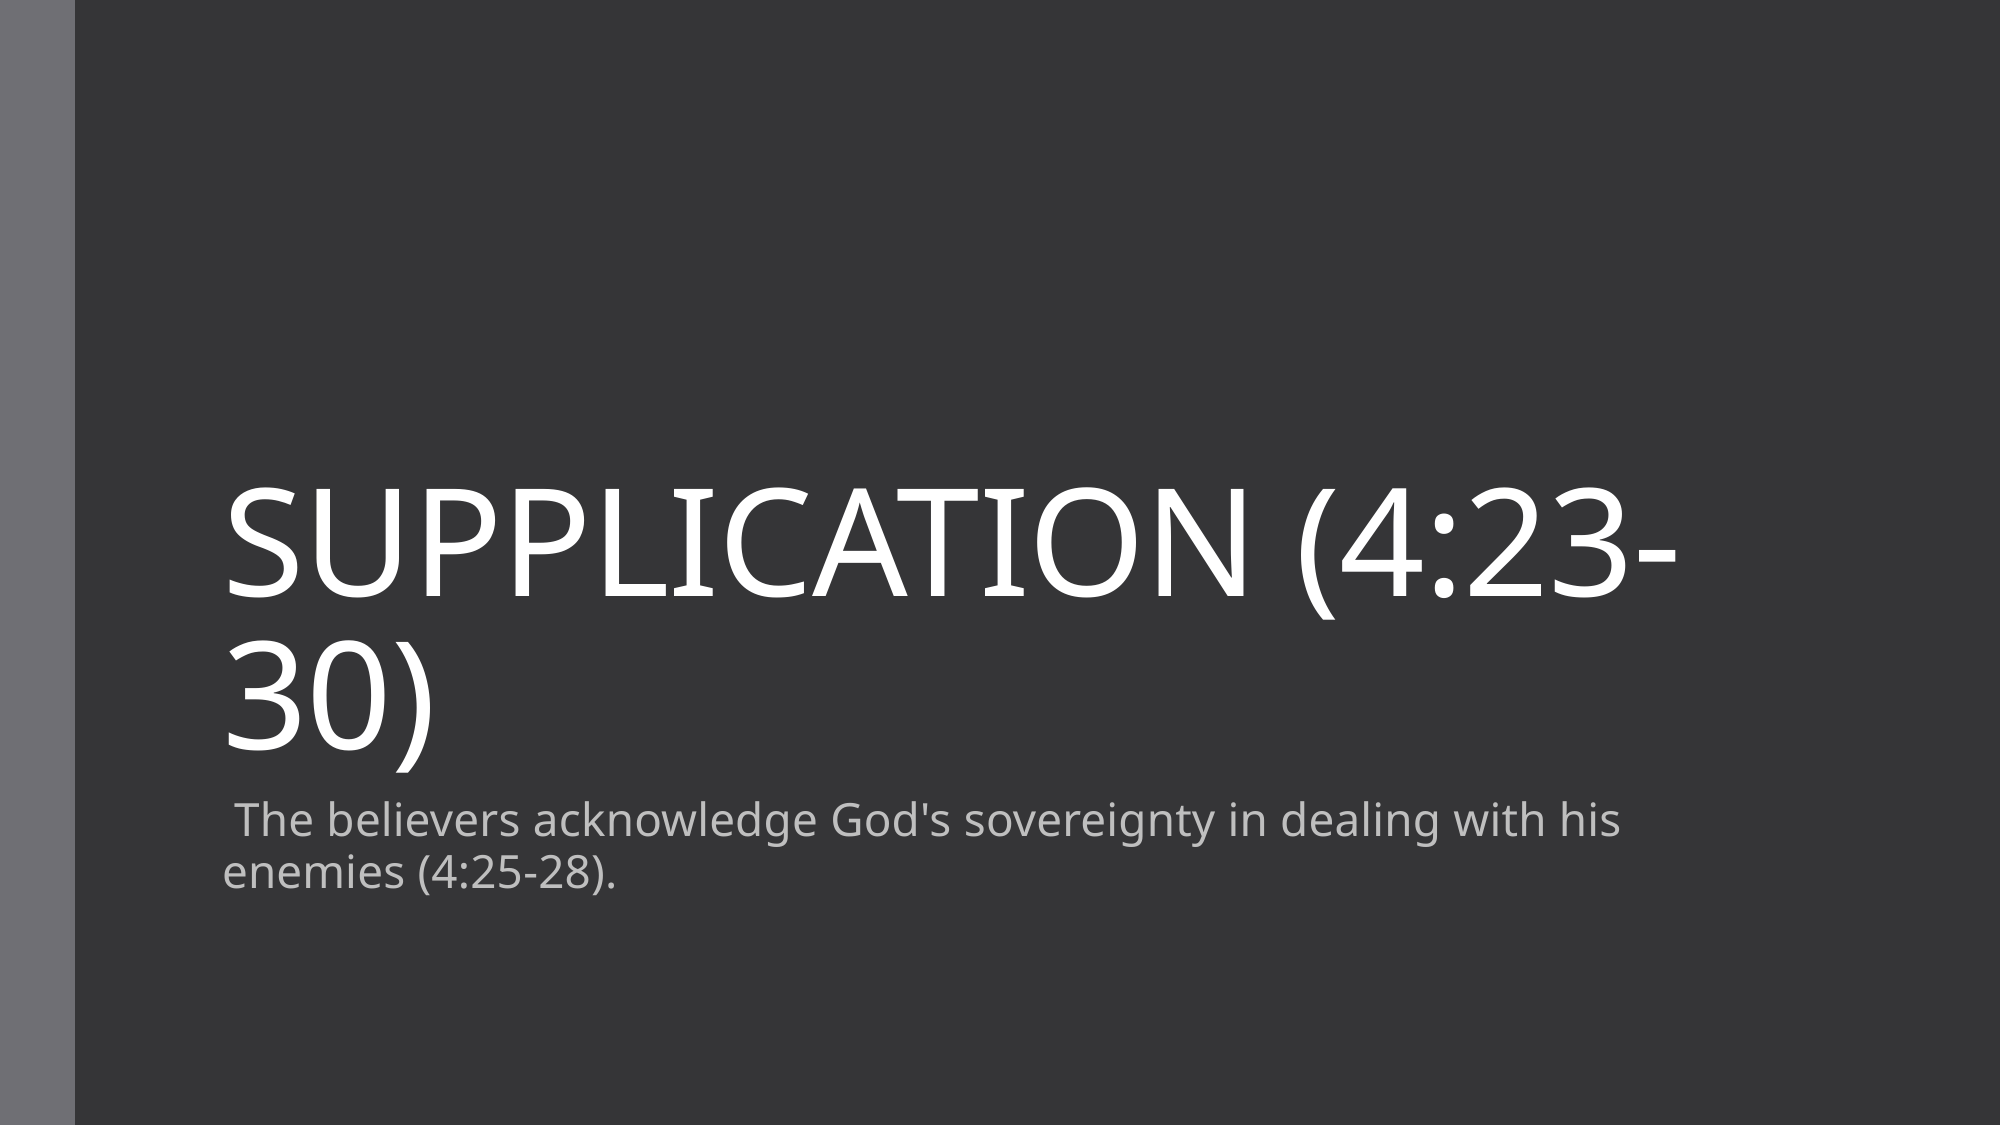

# SUPPLICATION (4:23-30)
 The believers acknowledge God's sovereignty in dealing with his enemies (4:25-28).